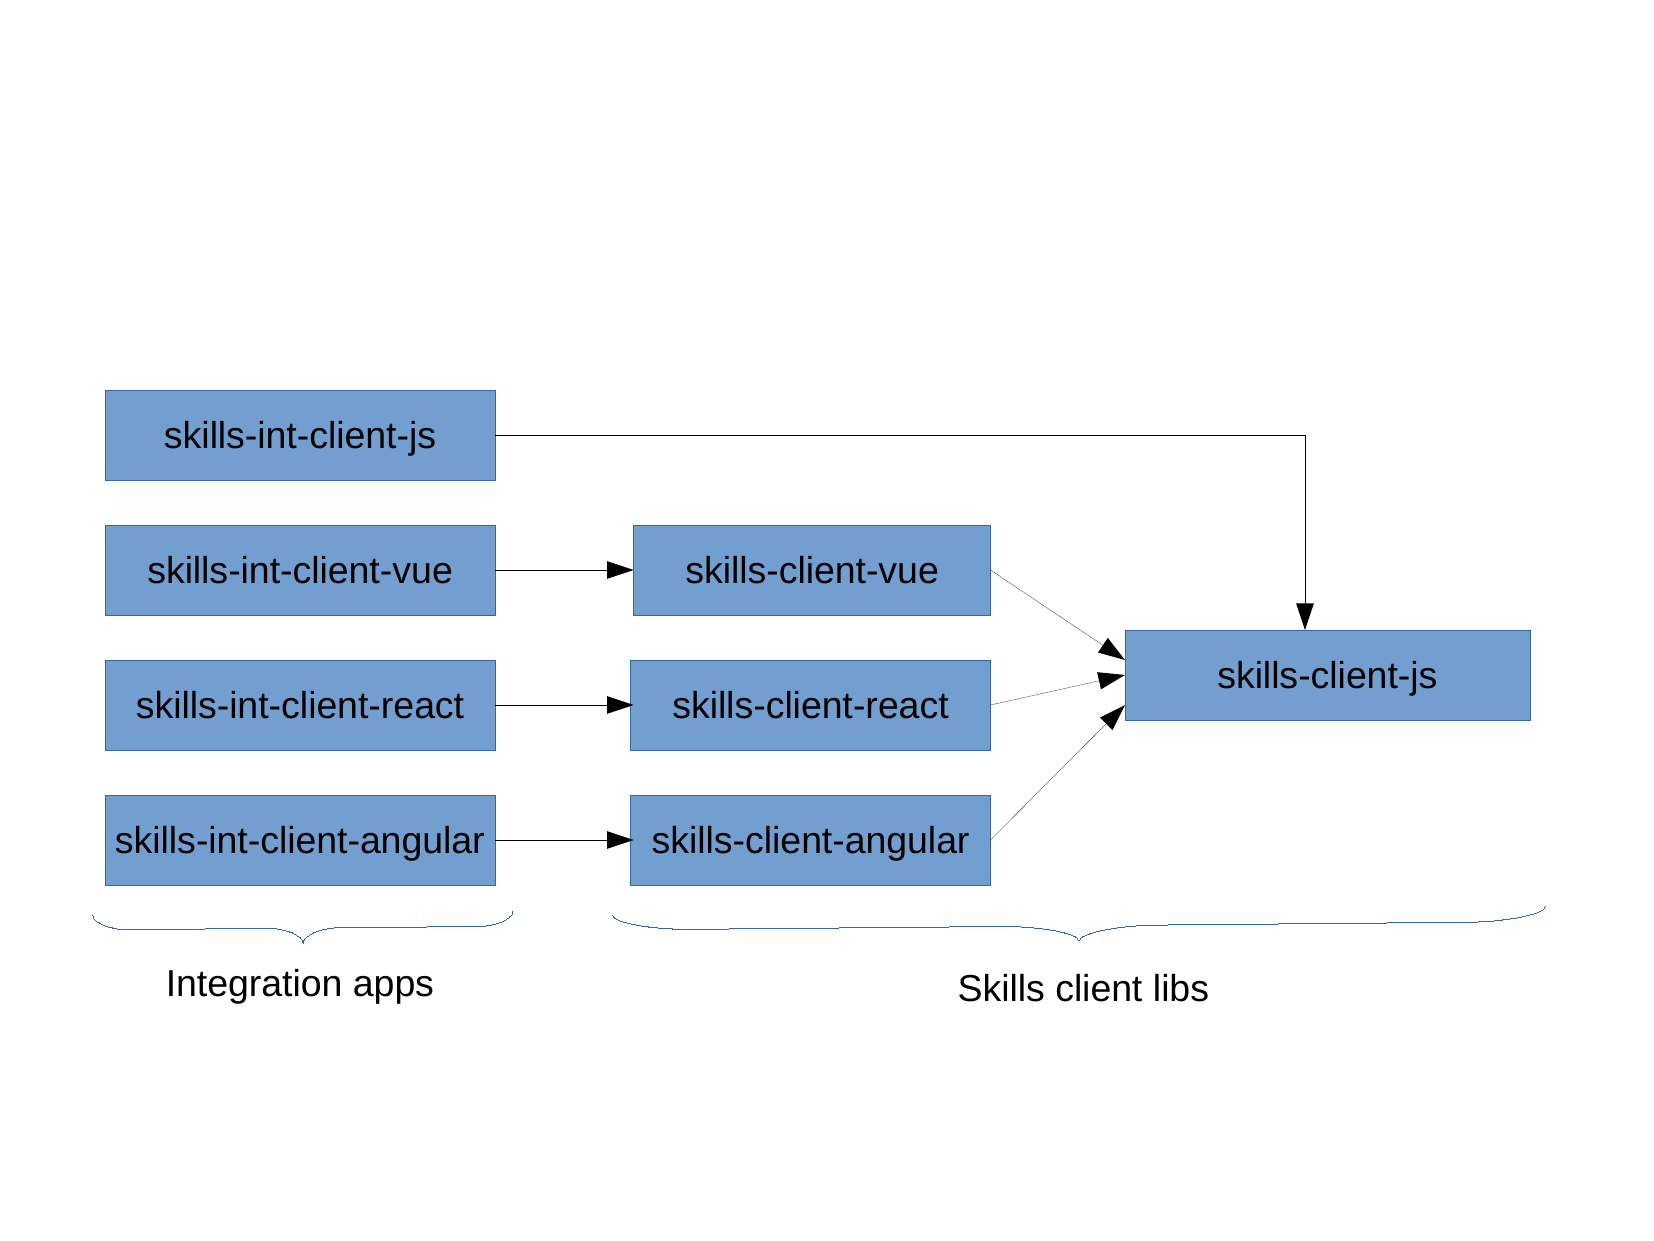

skills-int-client-js
skills-int-client-vue
skills-client-vue
skills-client-js
skills-int-client-react
skills-client-react
skills-int-client-angular
skills-client-angular
Integration apps
Skills client libs